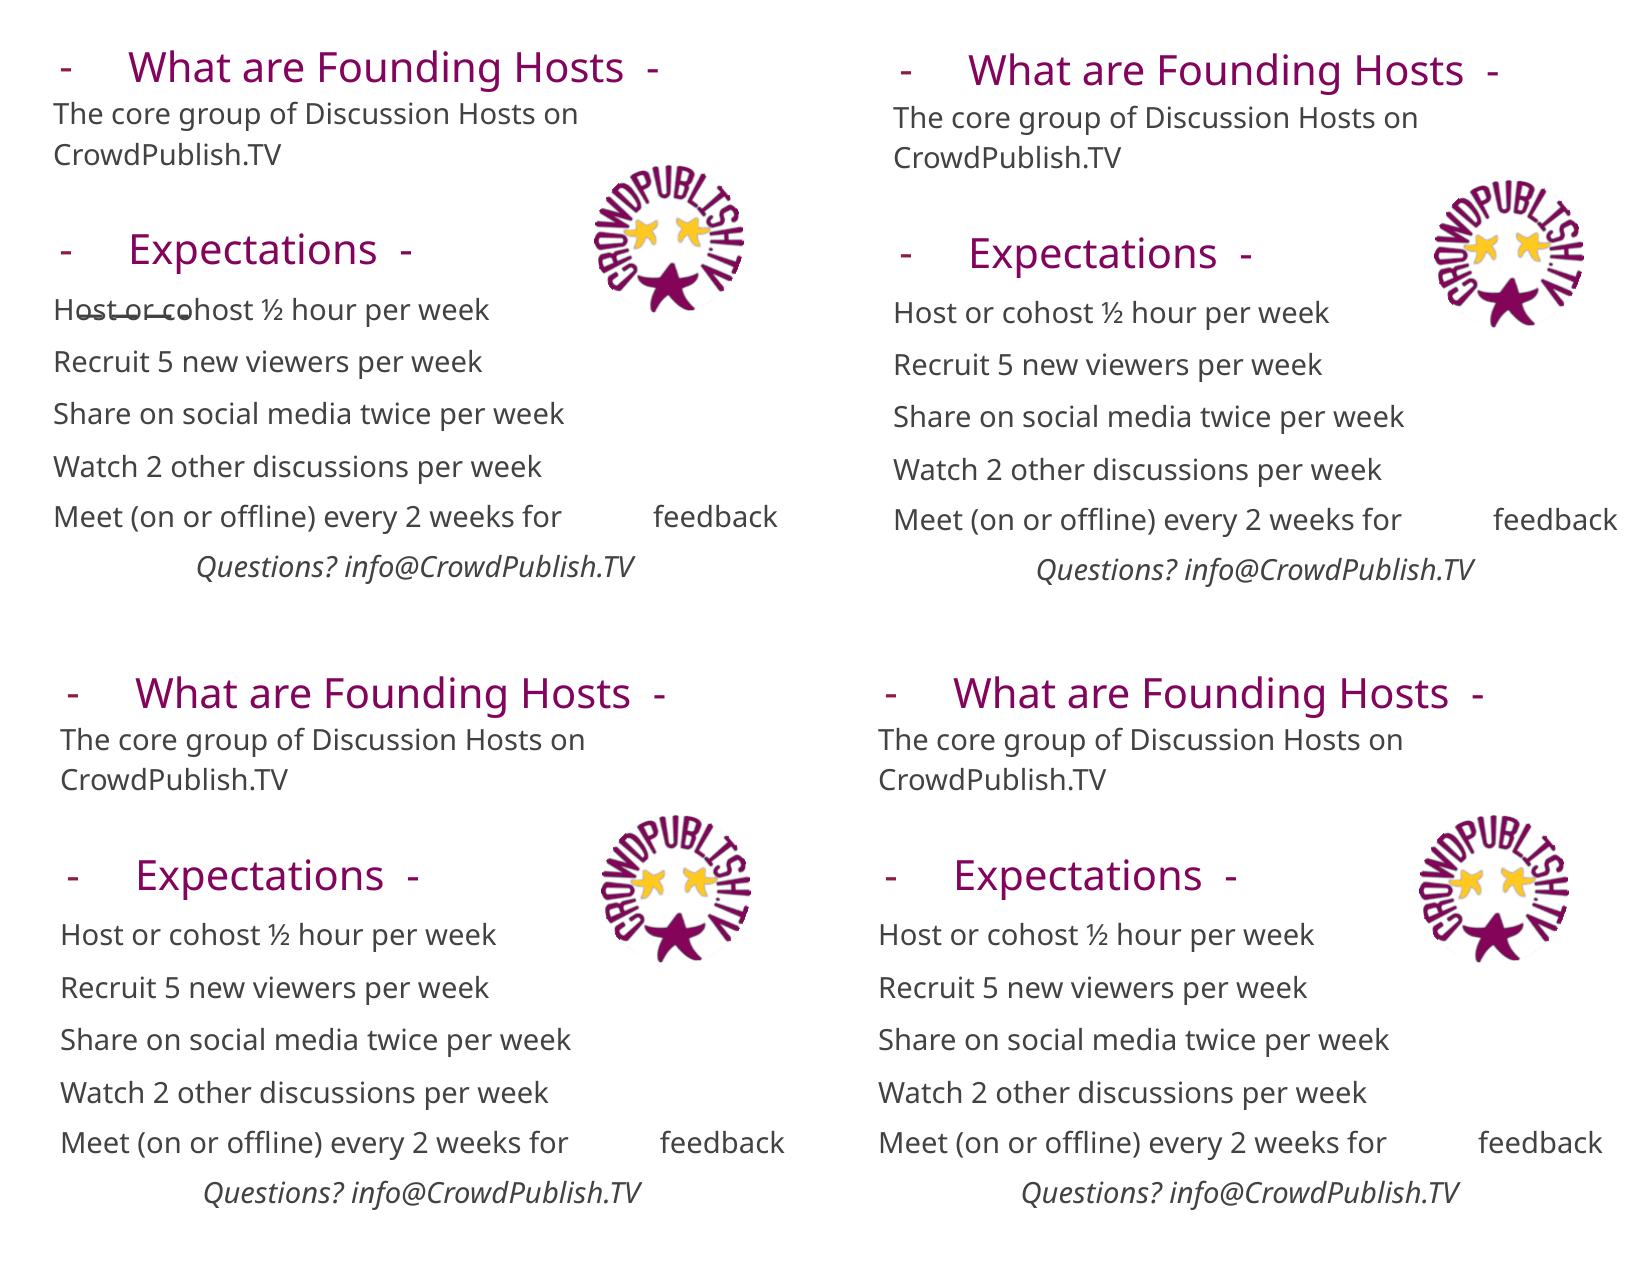

What are Founding Hosts -
The core group of Discussion Hosts on CrowdPublish.TV
Expectations -
Host or cohost ½ hour per week
Recruit 5 new viewers per week
Share on social media twice per week
Watch 2 other discussions per week
Meet (on or offline) every 2 weeks for 	 feedback
 Questions? info@CrowdPublish.TV
# What are Founding Hosts -
The core group of Discussion Hosts on CrowdPublish.TV
Expectations -
Host or cohost ½ hour per week
Recruit 5 new viewers per week
Share on social media twice per week
Watch 2 other discussions per week
Meet (on or offline) every 2 weeks for 	 feedback
 Questions? info@CrowdPublish.TV
What are Founding Hosts -
The core group of Discussion Hosts on CrowdPublish.TV
Expectations -
Host or cohost ½ hour per week
Recruit 5 new viewers per week
Share on social media twice per week
Watch 2 other discussions per week
Meet (on or offline) every 2 weeks for 	 feedback
 Questions? info@CrowdPublish.TV
What are Founding Hosts -
The core group of Discussion Hosts on CrowdPublish.TV
Expectations -
Host or cohost ½ hour per week
Recruit 5 new viewers per week
Share on social media twice per week
Watch 2 other discussions per week
Meet (on or offline) every 2 weeks for 	 feedback
 Questions? info@CrowdPublish.TV